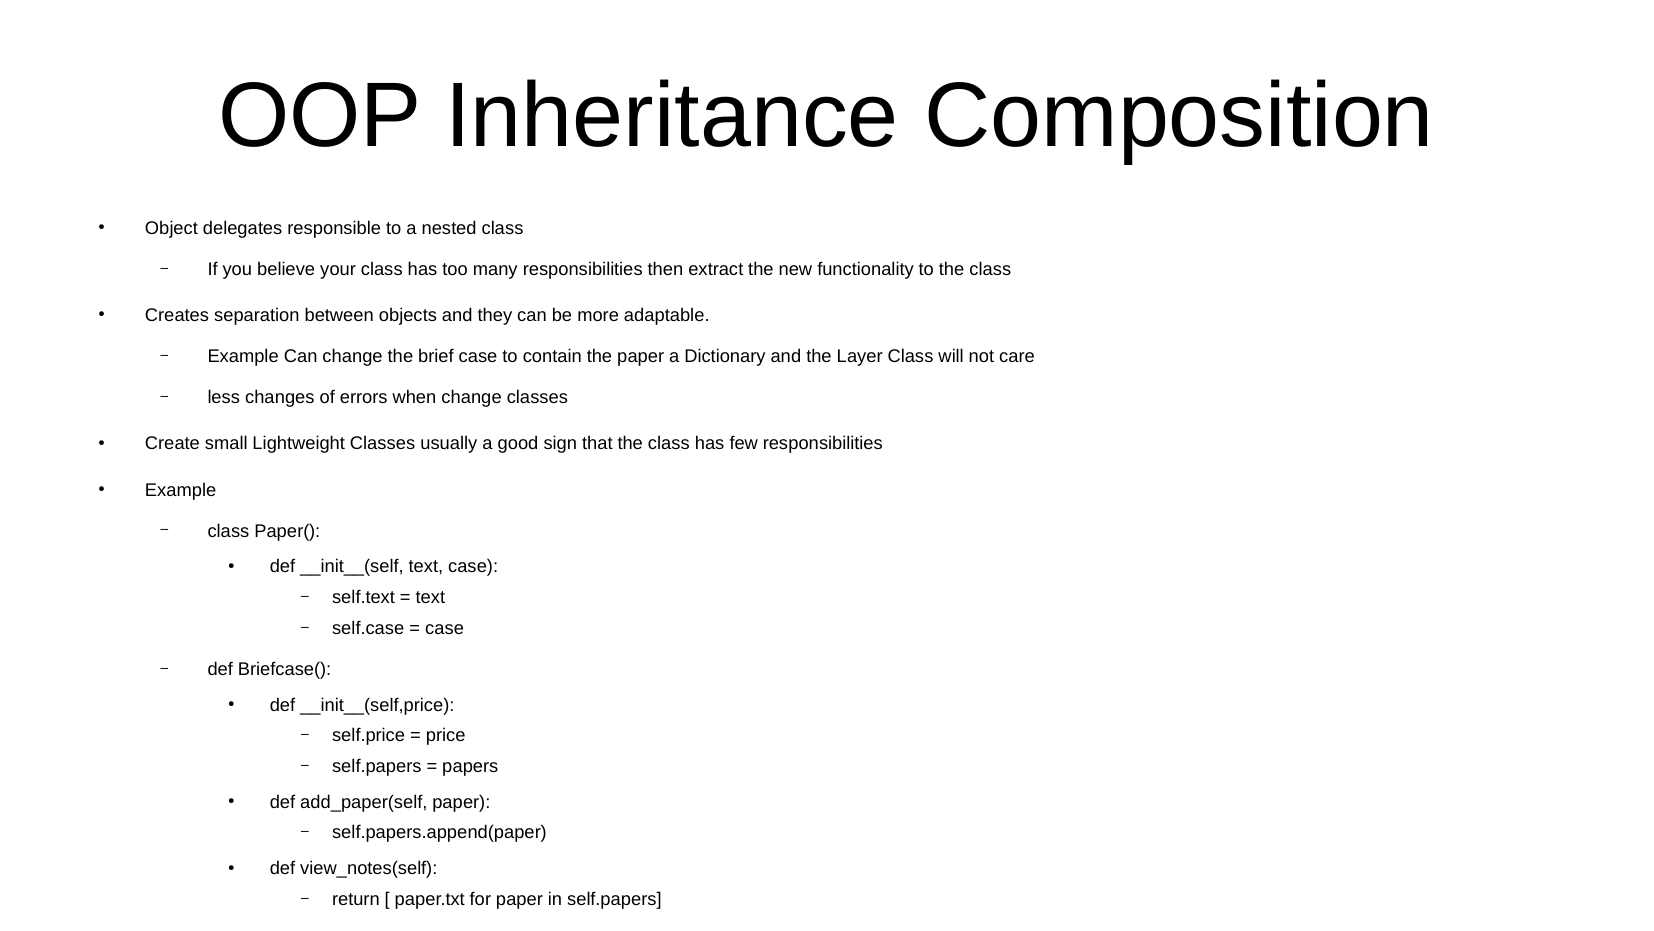

# OOP Inheritance Composition
Object delegates responsible to a nested class
If you believe your class has too many responsibilities then extract the new functionality to the class
Creates separation between objects and they can be more adaptable.
Example Can change the brief case to contain the paper a Dictionary and the Layer Class will not care
less changes of errors when change classes
Create small Lightweight Classes usually a good sign that the class has few responsibilities
Example
class Paper():
def __init__(self, text, case):
self.text = text
self.case = case
def Briefcase():
def __init__(self,price):
self.price = price
self.papers = papers
def add_paper(self, paper):
self.papers.append(paper)
def view_notes(self):
return [ paper.txt for paper in self.papers]